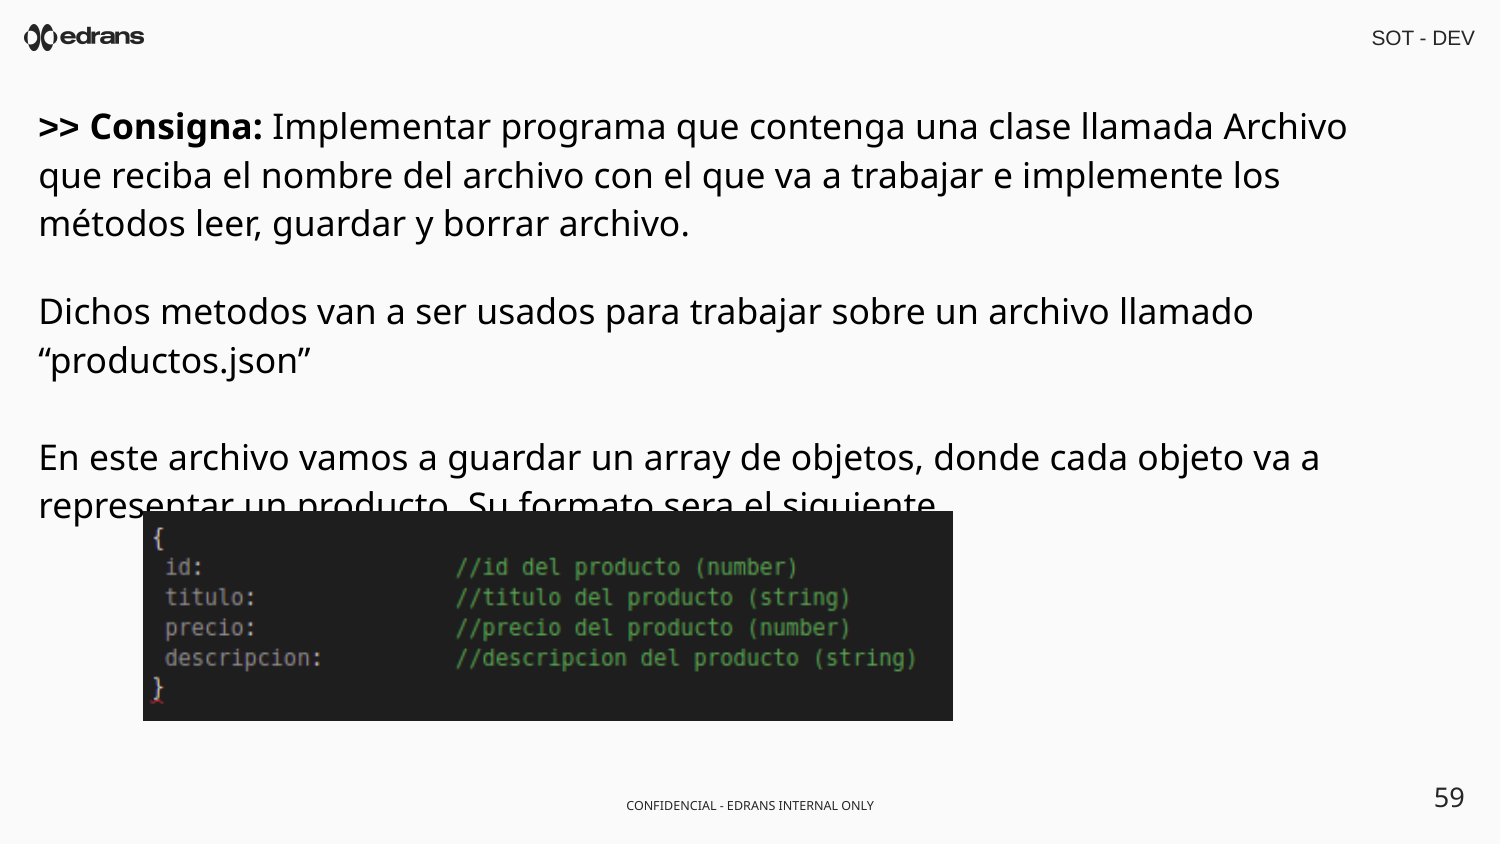

SOT - DEV
>> Consigna: Implementar programa que contenga una clase llamada Archivo que reciba el nombre del archivo con el que va a trabajar e implemente los métodos leer, guardar y borrar archivo.
Dichos metodos van a ser usados para trabajar sobre un archivo llamado “productos.json”
En este archivo vamos a guardar un array de objetos, donde cada objeto va a representar un producto. Su formato sera el siguiente
CONFIDENCIAL - EDRANS INTERNAL ONLY